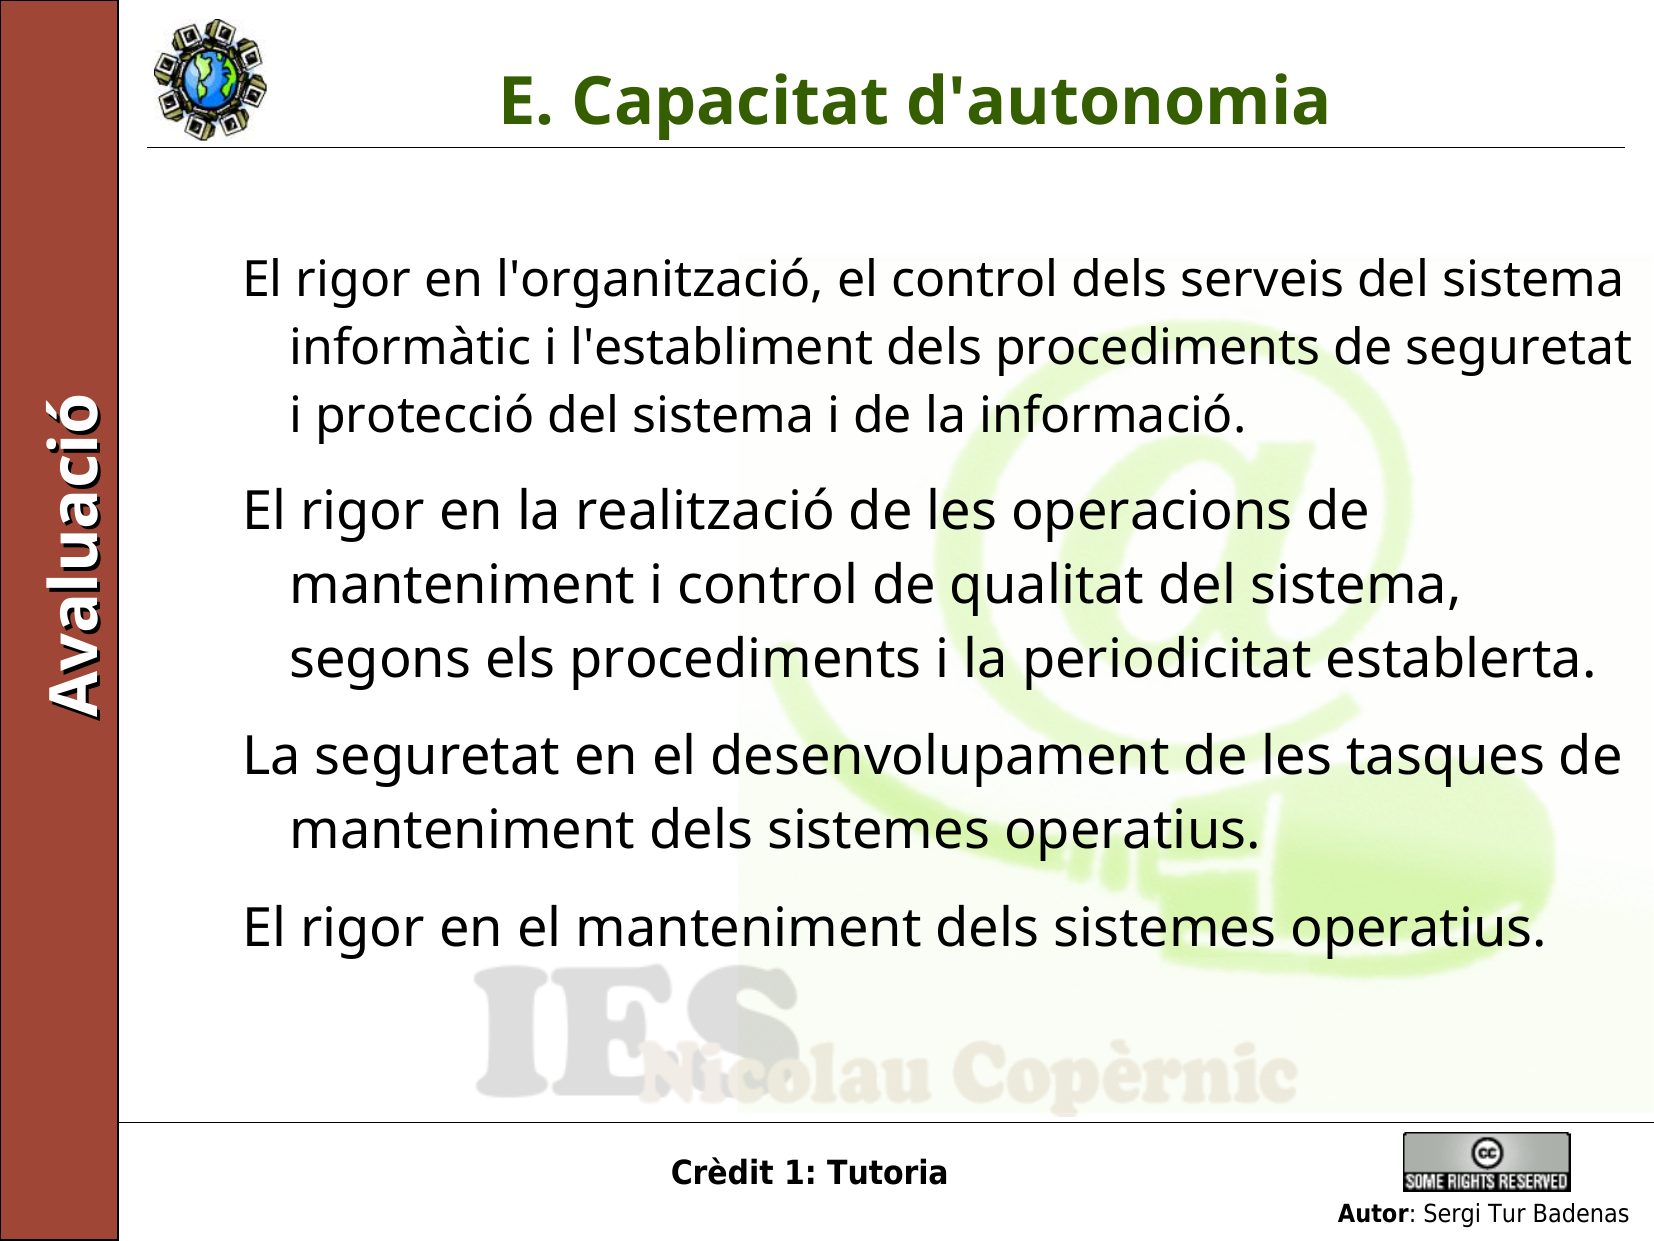

# E. Capacitat d'autonomia
El rigor en l'organització, el control dels serveis del sistema informàtic i l'establiment dels procediments de seguretat i protecció del sistema i de la informació.
El rigor en la realització de les operacions de manteniment i control de qualitat del sistema, segons els procediments i la periodicitat establerta.
La seguretat en el desenvolupament de les tasques de manteniment dels sistemes operatius.
El rigor en el manteniment dels sistemes operatius.